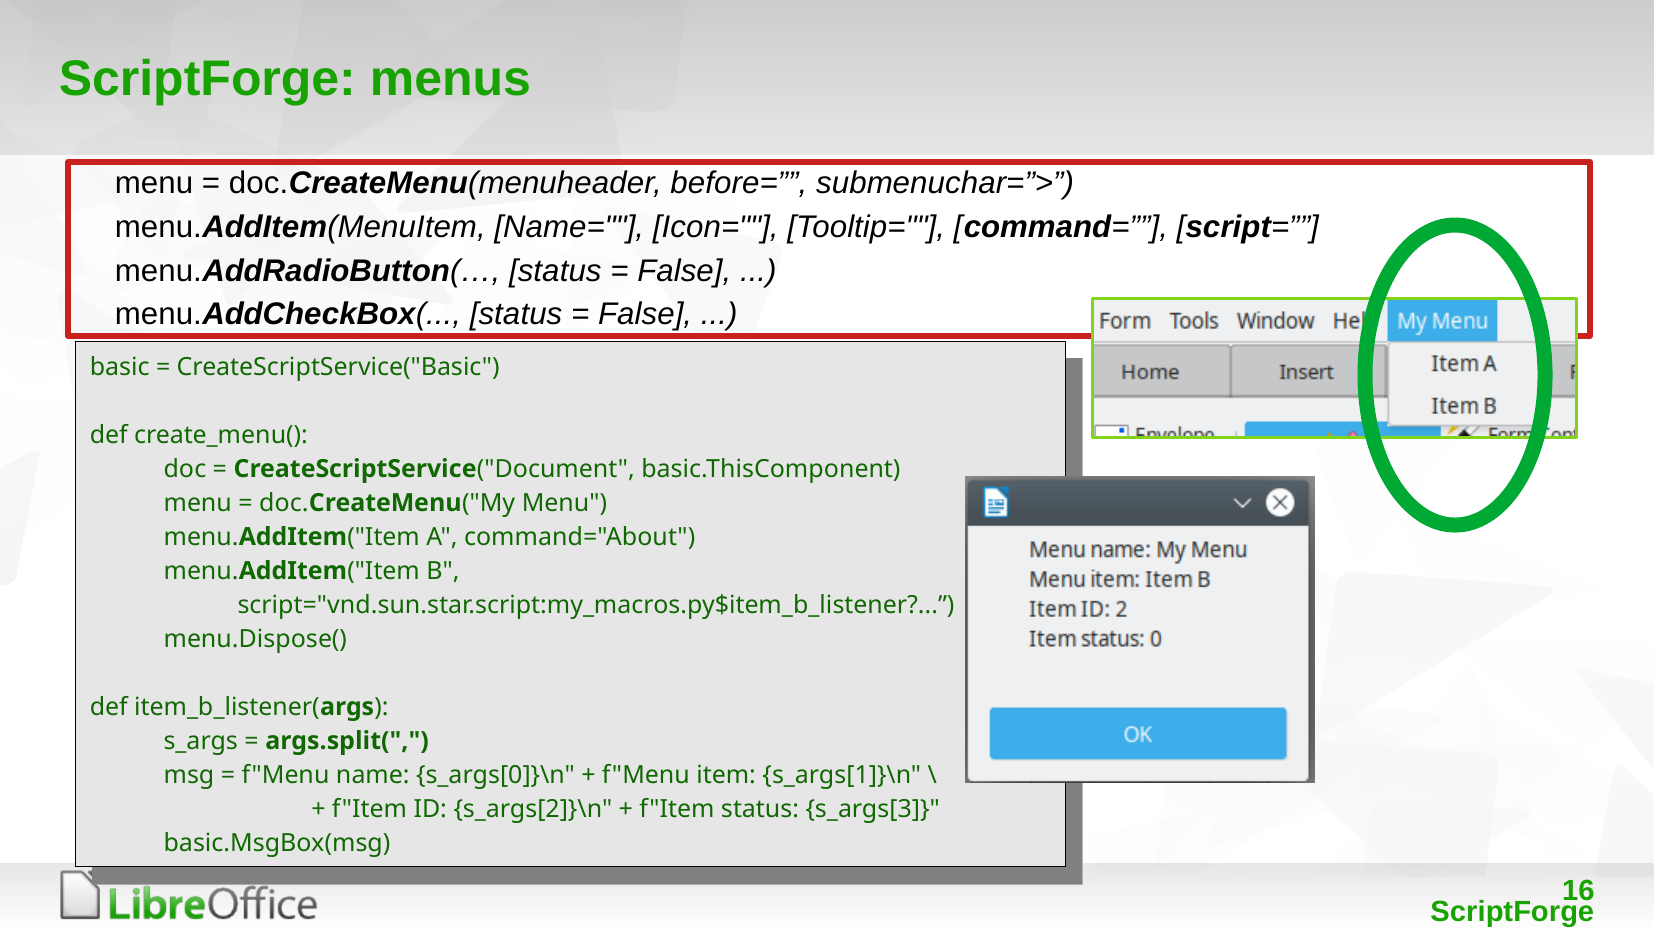

# ScriptForge: menus
menu = doc.CreateMenu(menuheader, before=””, submenuchar=”>”)
menu.AddItem(MenuItem, [Name=""], [Icon=""], [Tooltip=""], [command=””], [script=””]
menu.AddRadioButton(…, [status = False], ...)
menu.AddCheckBox(..., [status = False], ...)
basic = CreateScriptService("Basic")
def create_menu():
	doc = CreateScriptService("Document", basic.ThisComponent)
	menu = doc.CreateMenu("My Menu")
	menu.AddItem("Item A", command="About")
	menu.AddItem("Item B",
		script="vnd.sun.star.script:my_macros.py$item_b_listener?...”)
	menu.Dispose()
def item_b_listener(args):
	s_args = args.split(",")
	msg = f"Menu name: {s_args[0]}\n" + f"Menu item: {s_args[1]}\n" \
			+ f"Item ID: {s_args[2]}\n" + f"Item status: {s_args[3]}"
	basic.MsgBox(msg)
16
ScriptForge